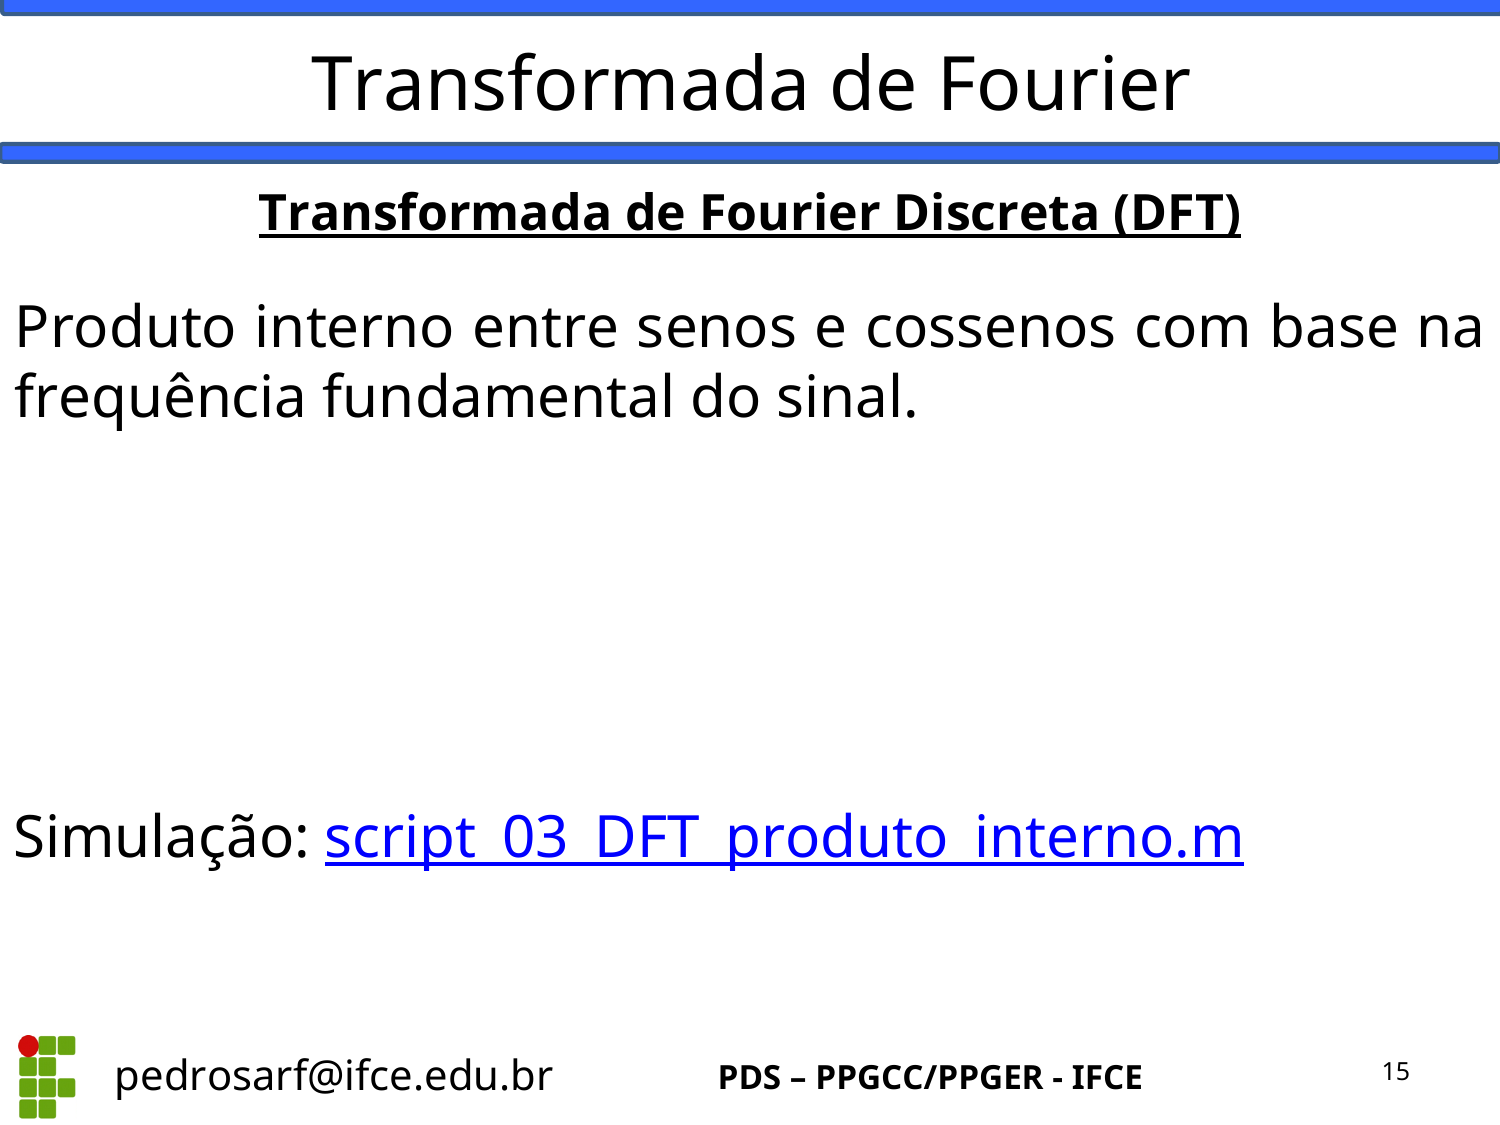

Transformada de Fourier
Transformada de Fourier Discreta (DFT)
Produto interno entre senos e cossenos com base na frequência fundamental do sinal.
Simulação: script_03_DFT_produto_interno.m